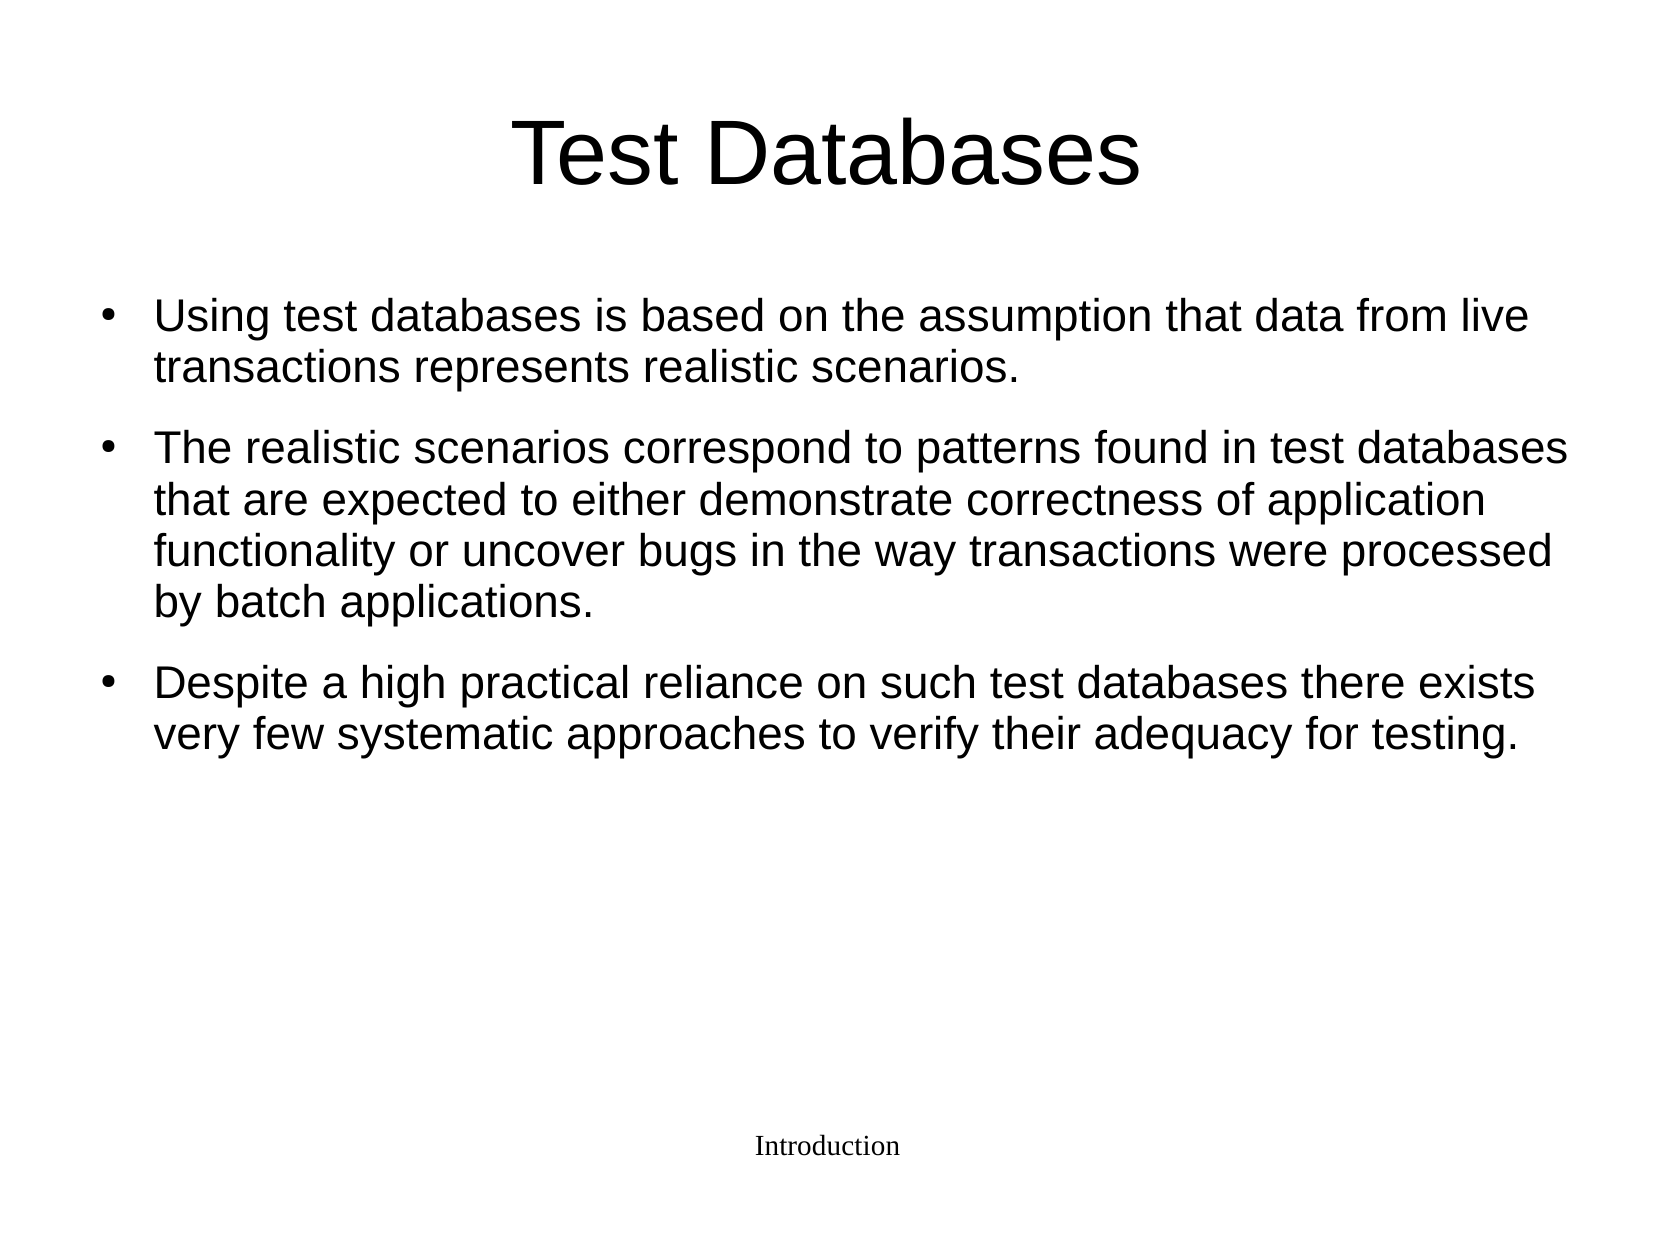

# Test Databases
Using test databases is based on the assumption that data from live transactions represents realistic scenarios.
The realistic scenarios correspond to patterns found in test databases that are expected to either demonstrate correctness of application functionality or uncover bugs in the way transactions were processed by batch applications.
Despite a high practical reliance on such test databases there exists very few systematic approaches to verify their adequacy for testing.
Introduction